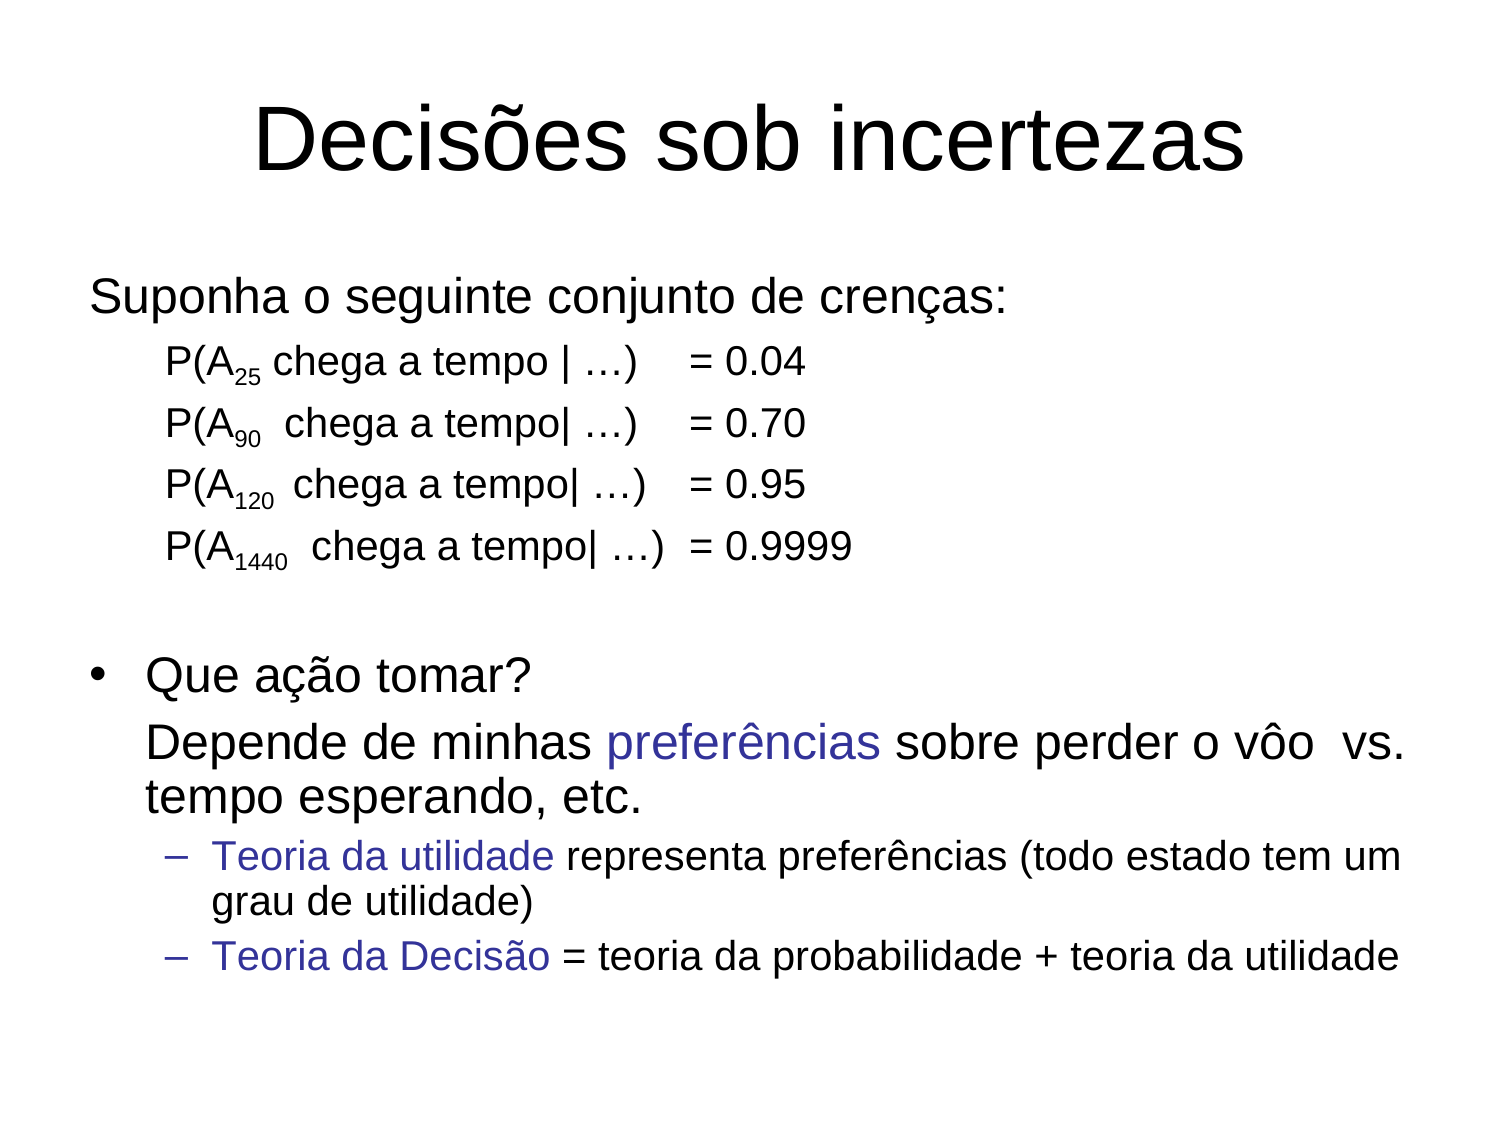

# Decisões sob incertezas
Suponha o seguinte conjunto de crenças:
P(A25 chega a tempo | …) 	= 0.04
P(A90 chega a tempo| …) 	= 0.70
P(A120 chega a tempo| …) 	= 0.95
P(A1440 chega a tempo| …) 	= 0.9999
Que ação tomar?
	Depende de minhas preferências sobre perder o vôo vs. tempo esperando, etc.
Teoria da utilidade representa preferências (todo estado tem um grau de utilidade)
Teoria da Decisão = teoria da probabilidade + teoria da utilidade